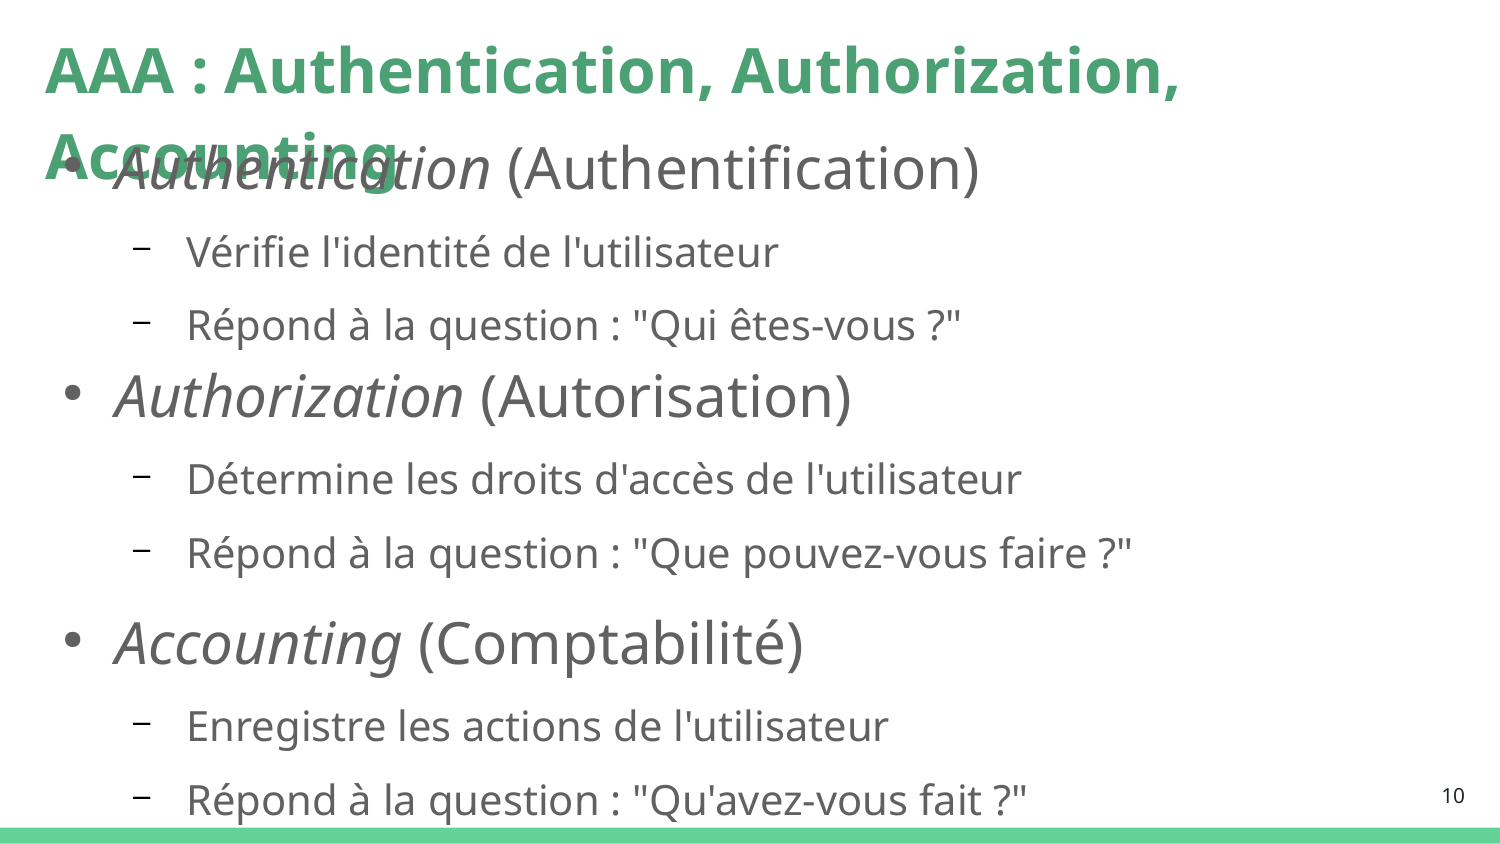

# AAA : Authentication, Authorization, Accounting
Authentication (Authentification)
Vérifie l'identité de l'utilisateur
Répond à la question : "Qui êtes-vous ?"
Authorization (Autorisation)
Détermine les droits d'accès de l'utilisateur
Répond à la question : "Que pouvez-vous faire ?"
Accounting (Comptabilité)
Enregistre les actions de l'utilisateur
Répond à la question : "Qu'avez-vous fait ?"